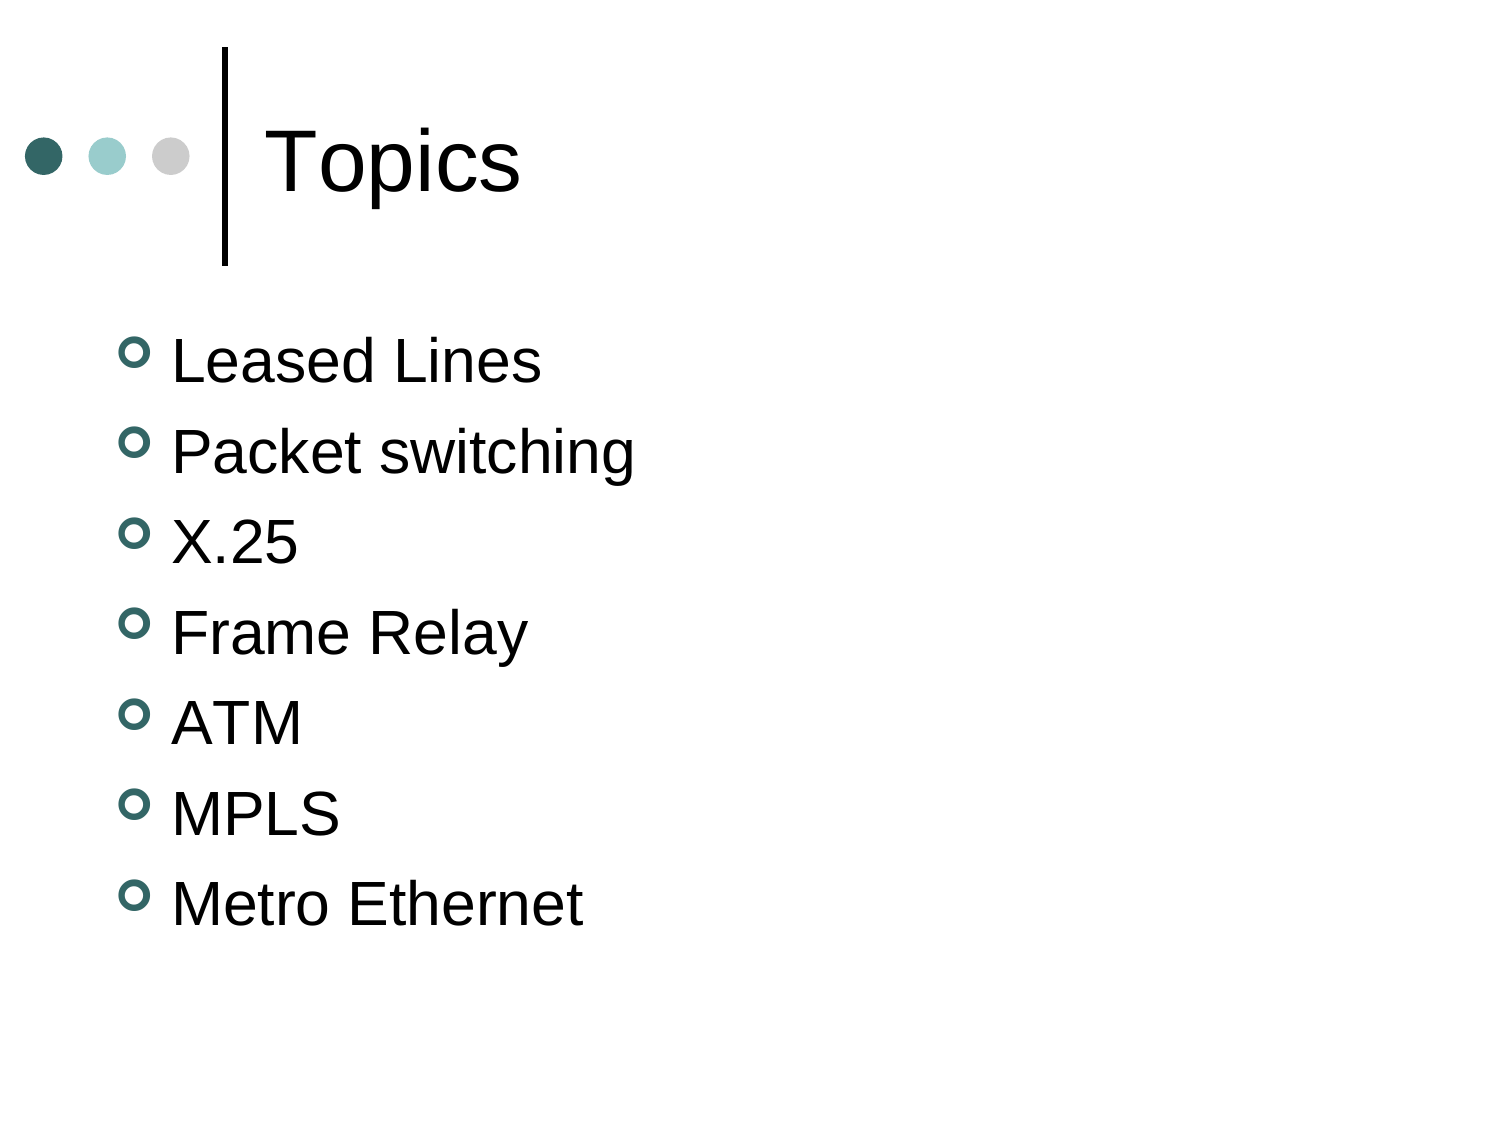

# Topics
Leased Lines
Packet switching
X.25
Frame Relay
ATM
MPLS
Metro Ethernet